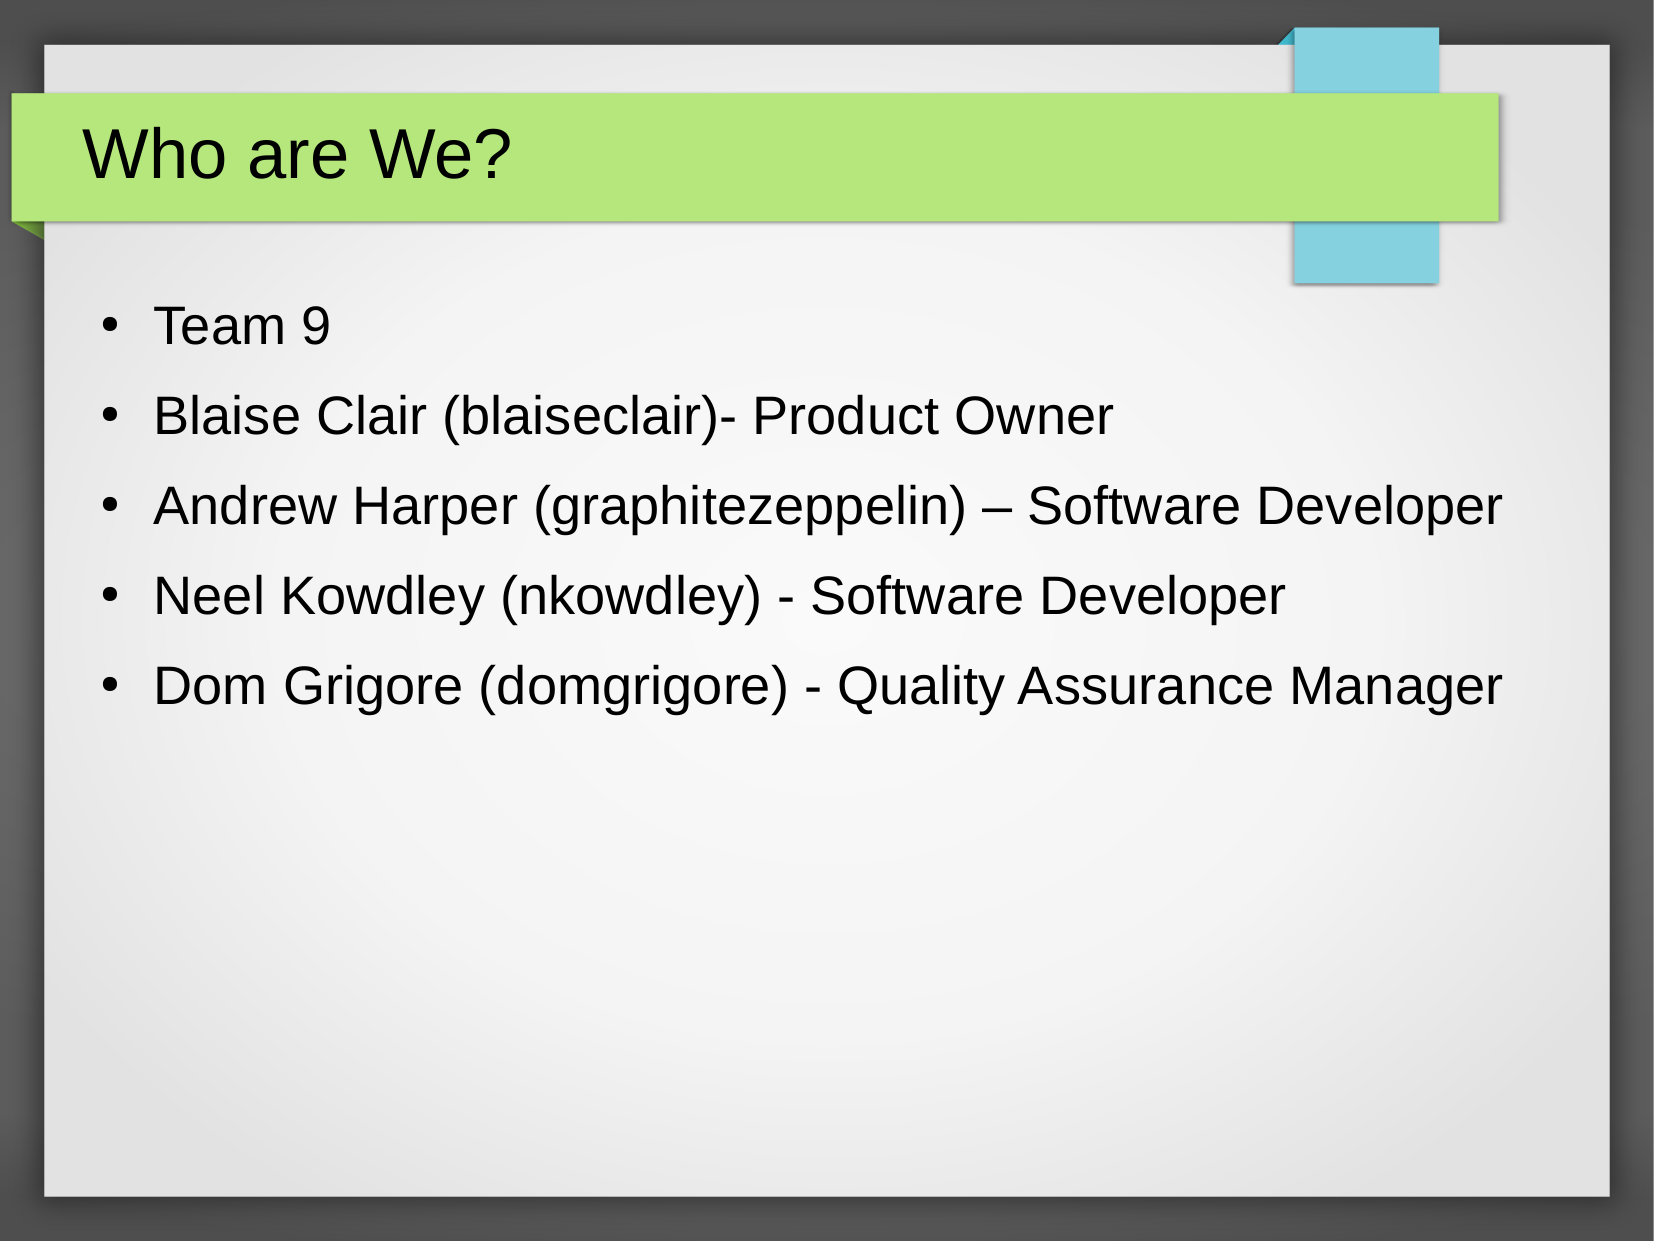

# Who are We?
Team 9
Blaise Clair (blaiseclair)- Product Owner
Andrew Harper (graphitezeppelin) – Software Developer
Neel Kowdley (nkowdley) - Software Developer
Dom Grigore (domgrigore) - Quality Assurance Manager